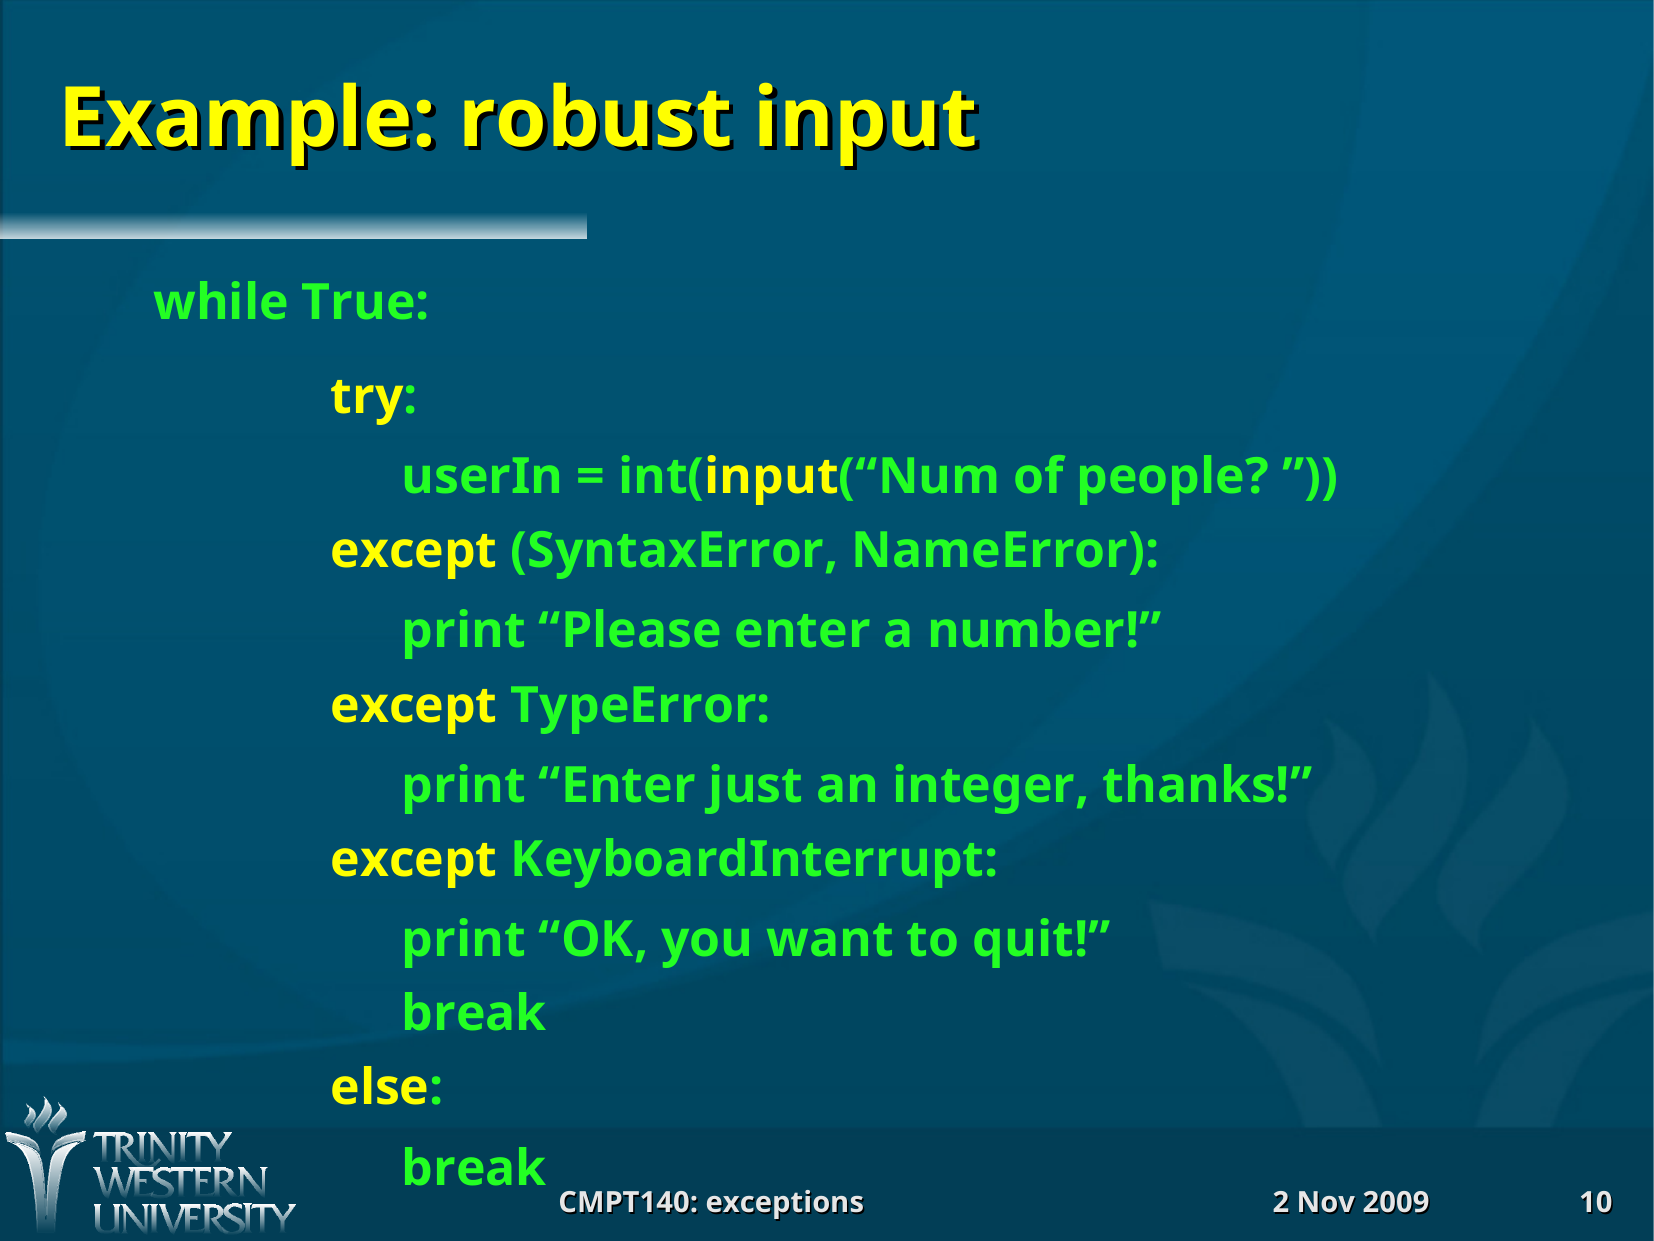

# Example: robust input
while True:
try:
userIn = int(input(“Num of people? ”))
except (SyntaxError, NameError):
print “Please enter a number!”
except TypeError:
print “Enter just an integer, thanks!”
except KeyboardInterrupt:
print “OK, you want to quit!”
break
else:
break
CMPT140: exceptions
2 Nov 2009
10